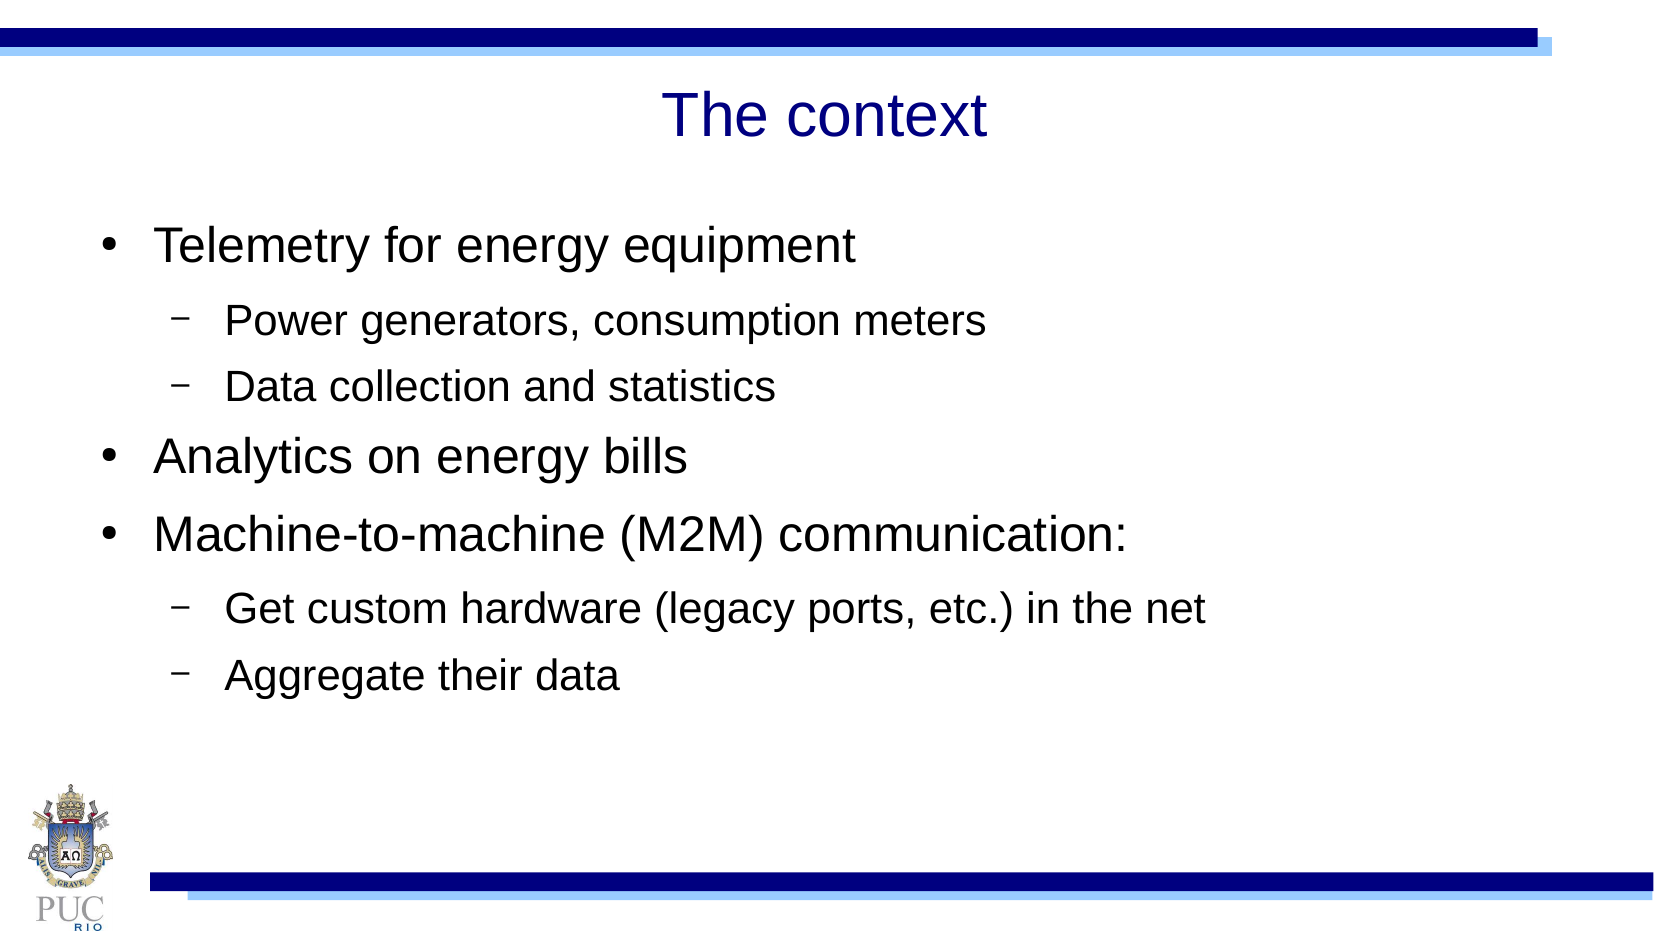

# The context
Telemetry for energy equipment
Power generators, consumption meters
Data collection and statistics
Analytics on energy bills
Machine-to-machine (M2M) communication:
Get custom hardware (legacy ports, etc.) in the net
Aggregate their data